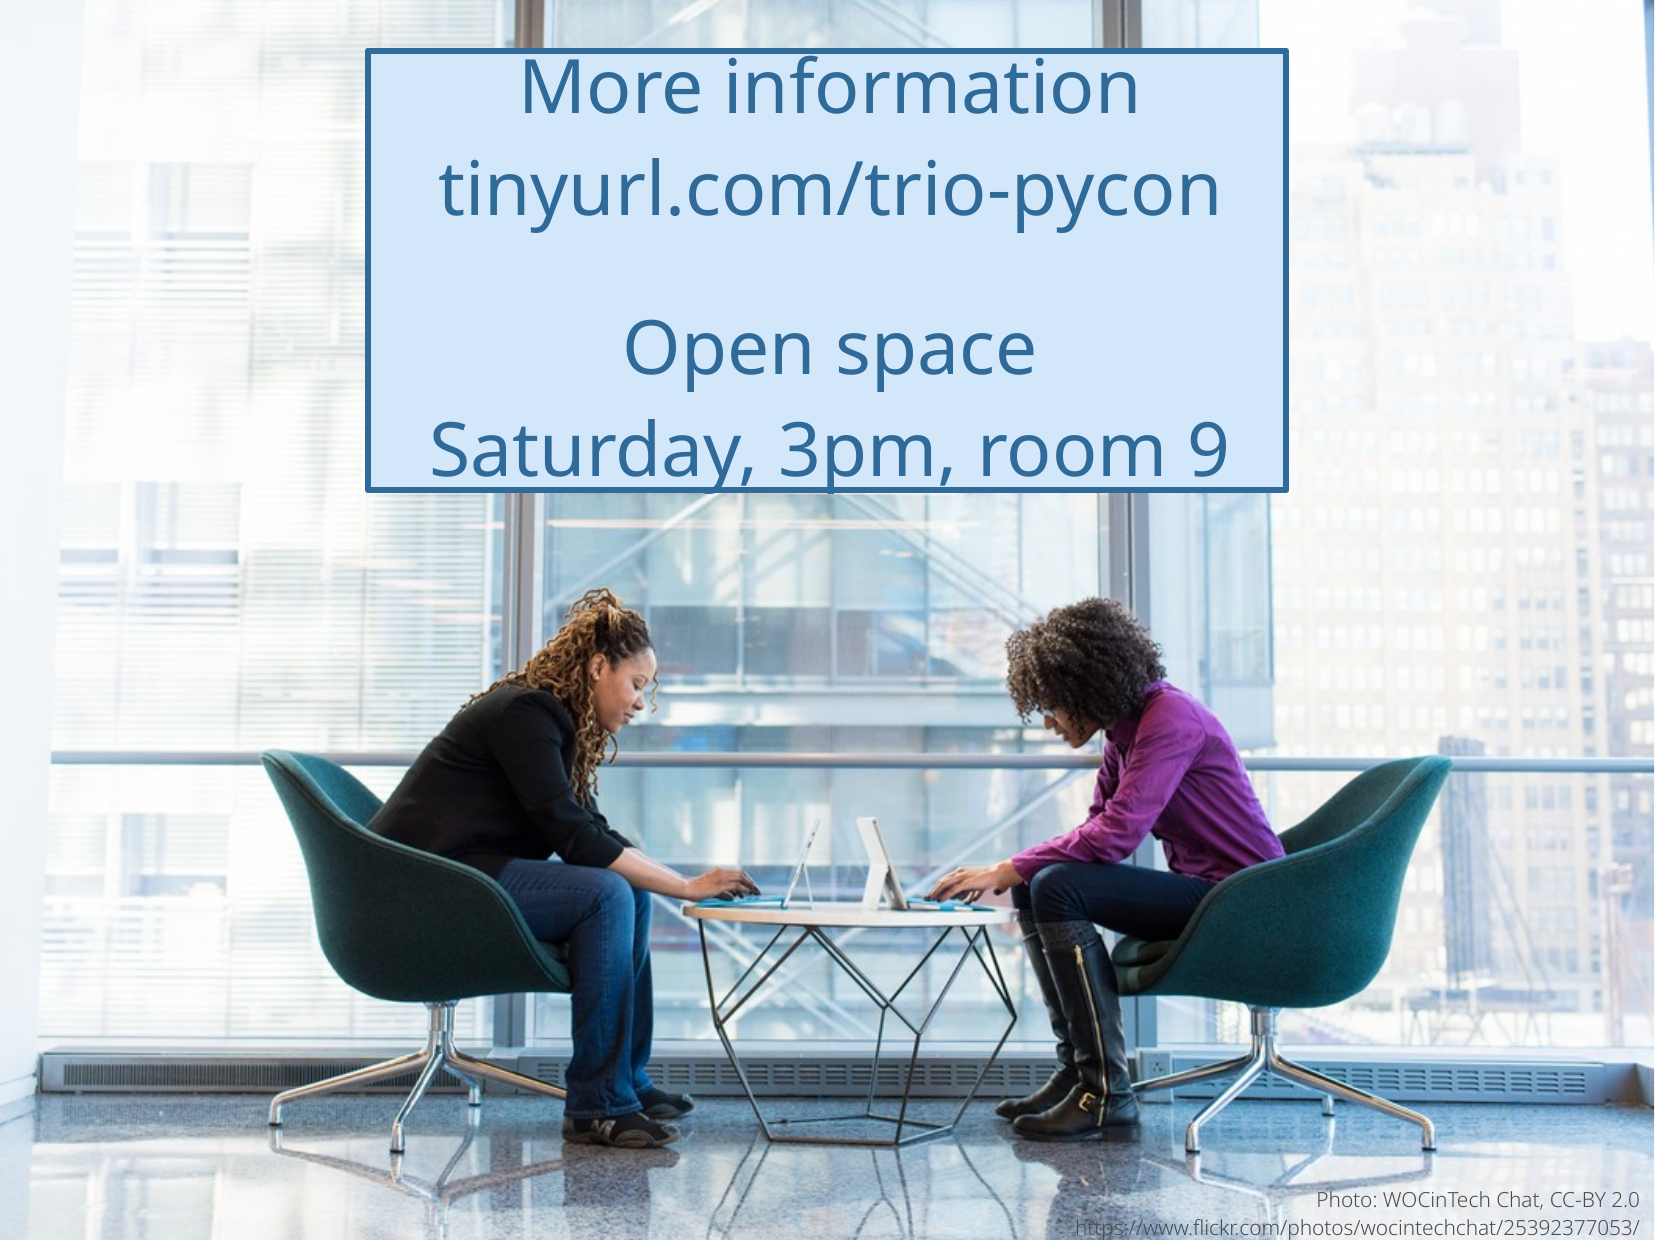

# More information tinyurl.com/trio-pycon Open space Saturday, 3pm, room 9
Photo: WOCinTech Chat, CC-BY 2.0 https://www.flickr.com/photos/wocintechchat/25392377053/